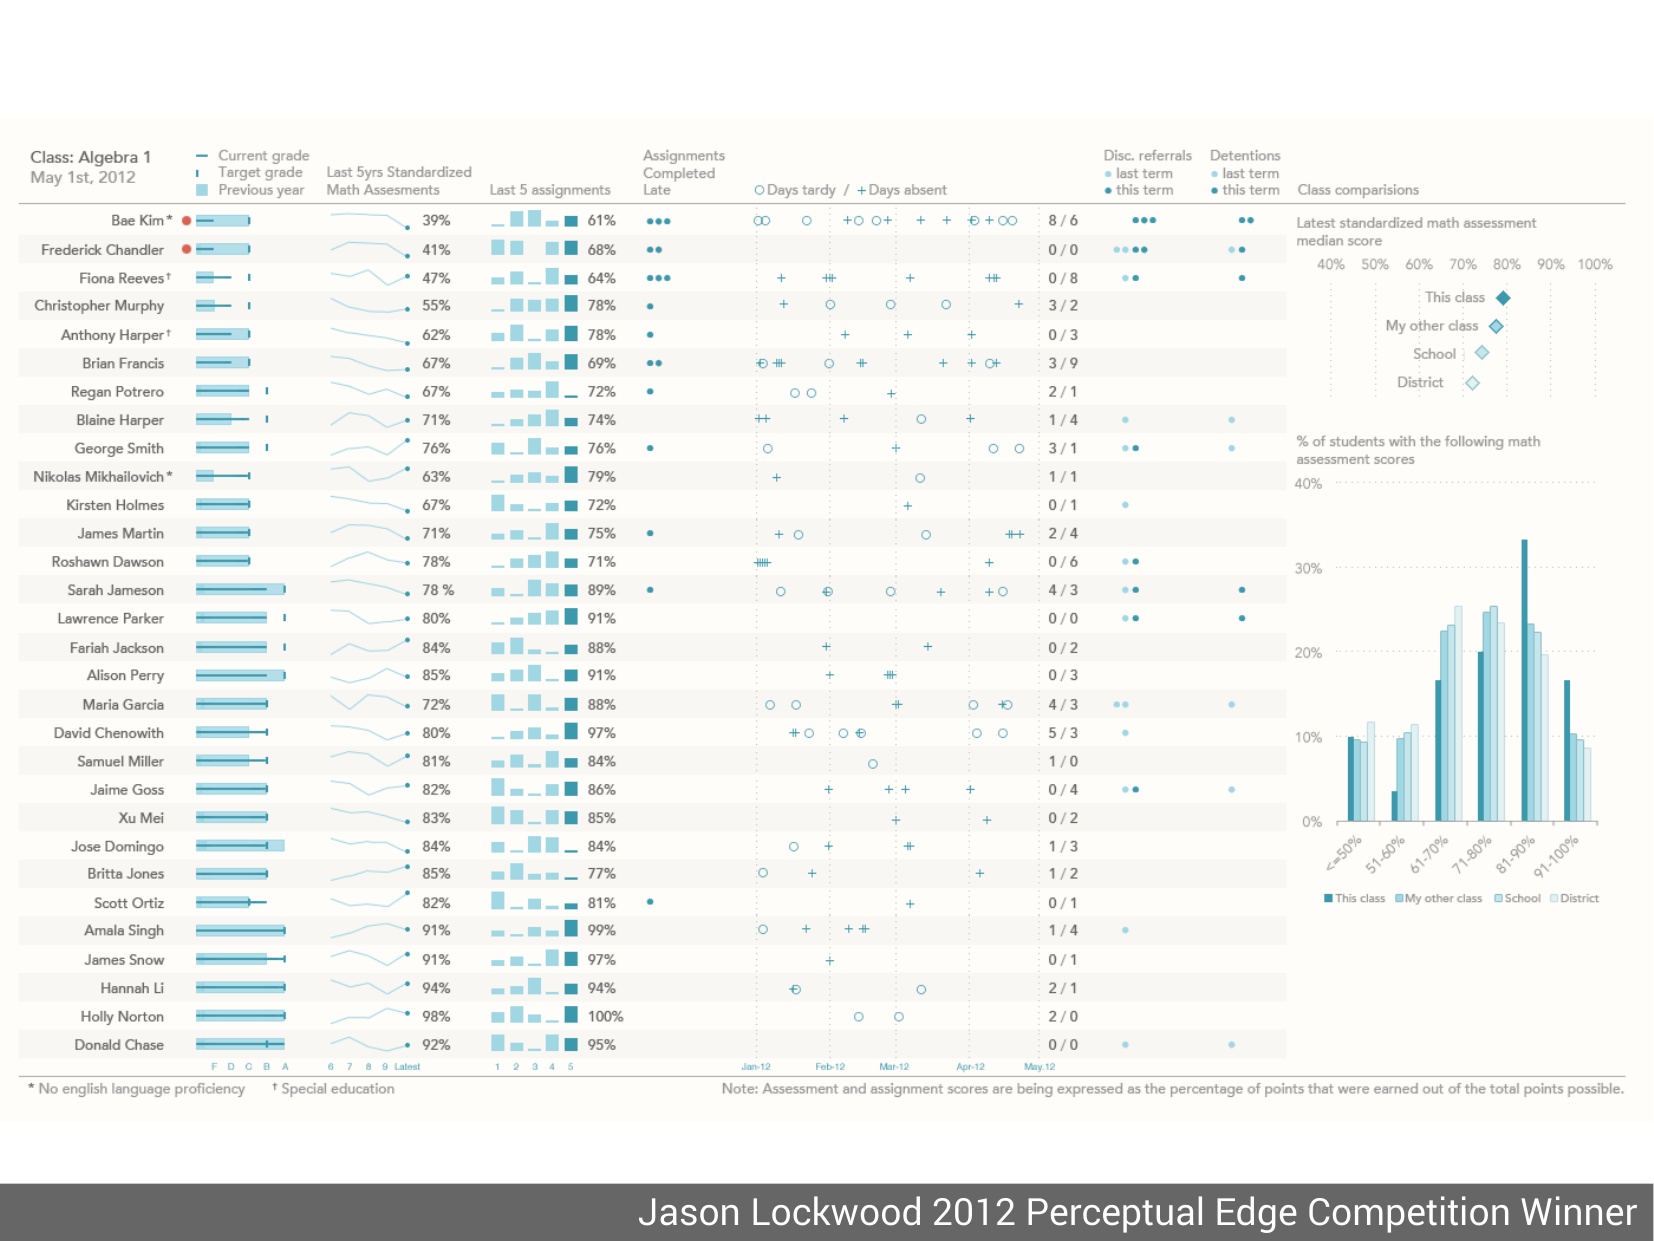

Jason Lockwood 2012 Perceptual Edge Competition Winner